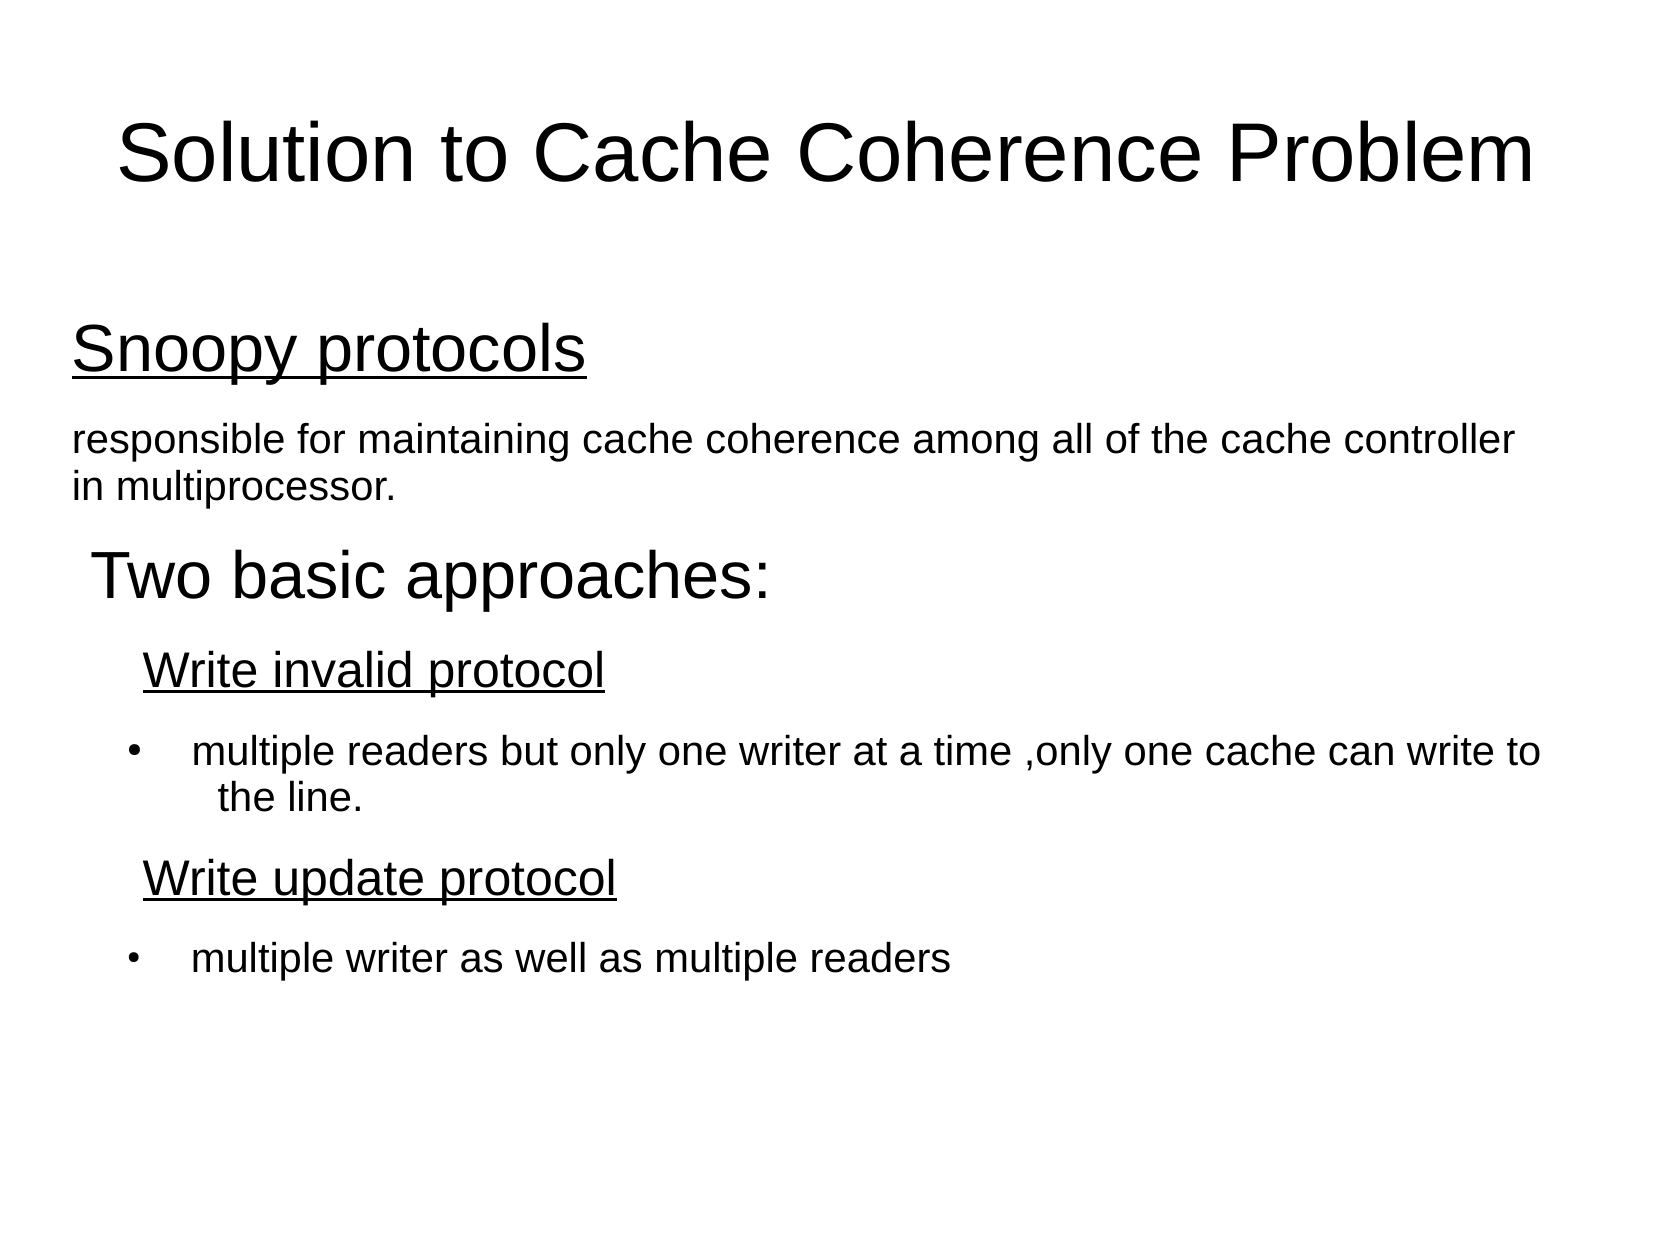

# Solution to Cache Coherence Problem
Snoopy protocols
responsible for maintaining cache coherence among all of the cache controller in multiprocessor.
 Two basic approaches:
Write invalid protocol
 multiple readers but only one writer at a time ,only one cache can write to the line.
Write update protocol
 multiple writer as well as multiple readers